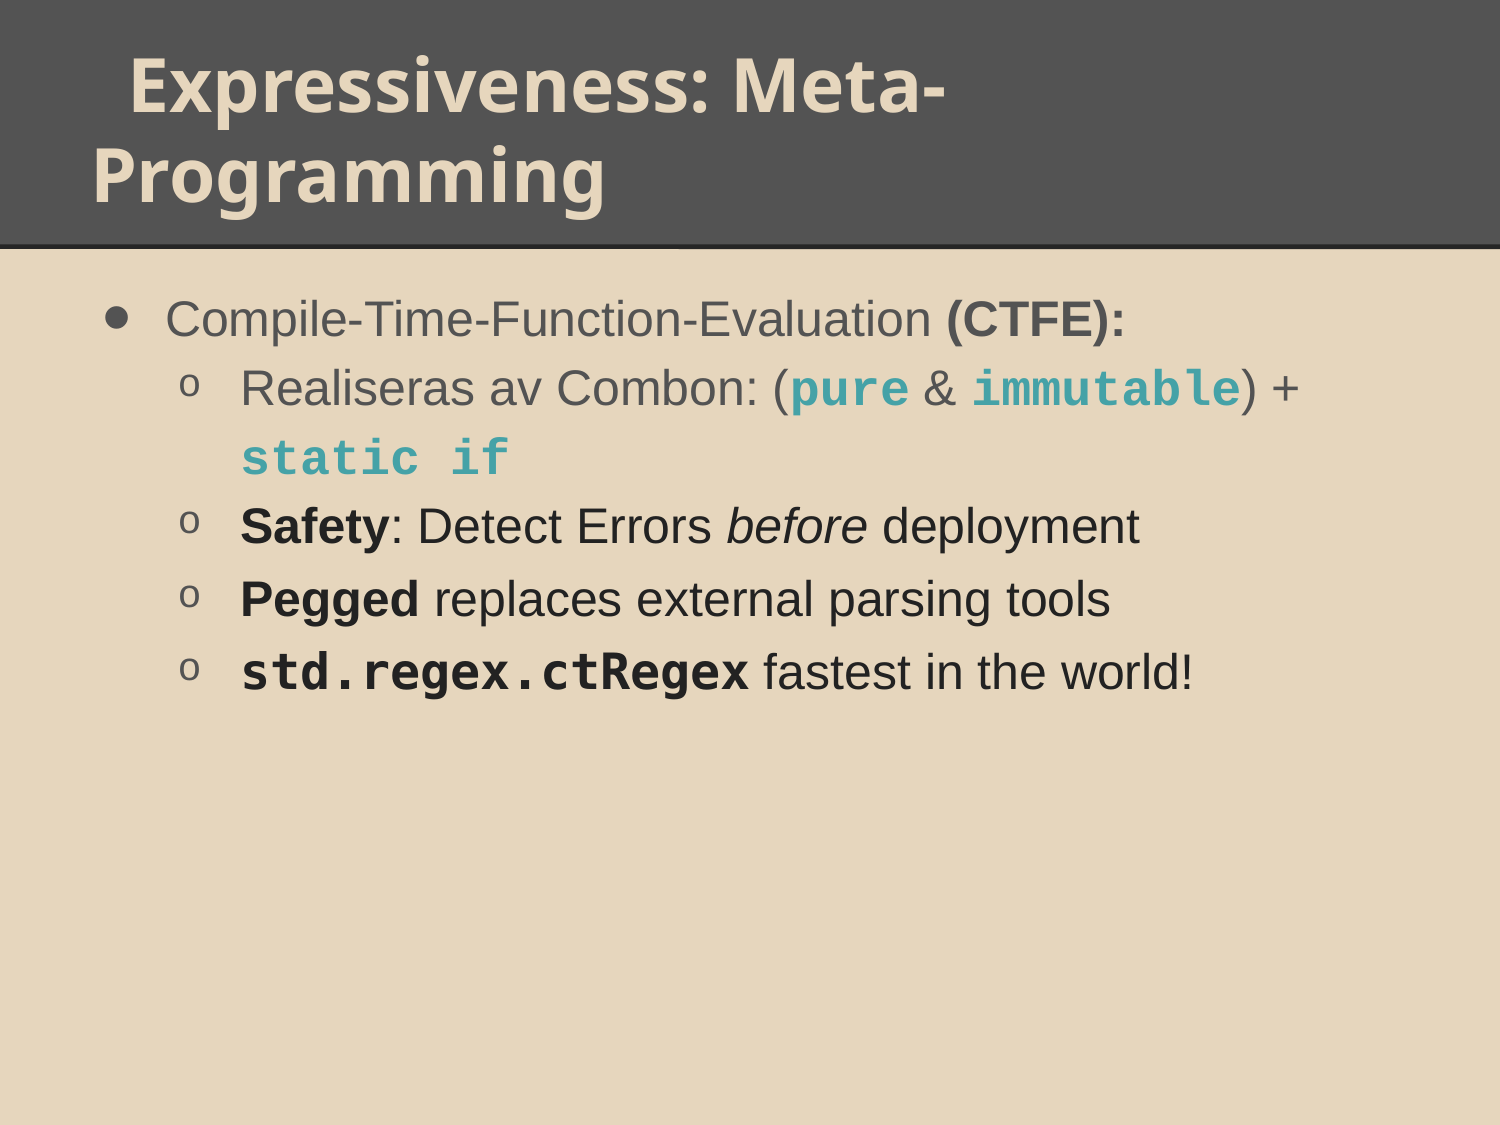

# Expressiveness: Meta-Programming
Compile-Time-Function-Evaluation (CTFE):
Realiseras av Combon: (pure & immutable) + static if
Safety: Detect Errors before deployment
Pegged replaces external parsing tools
std.regex.ctRegex fastest in the world!